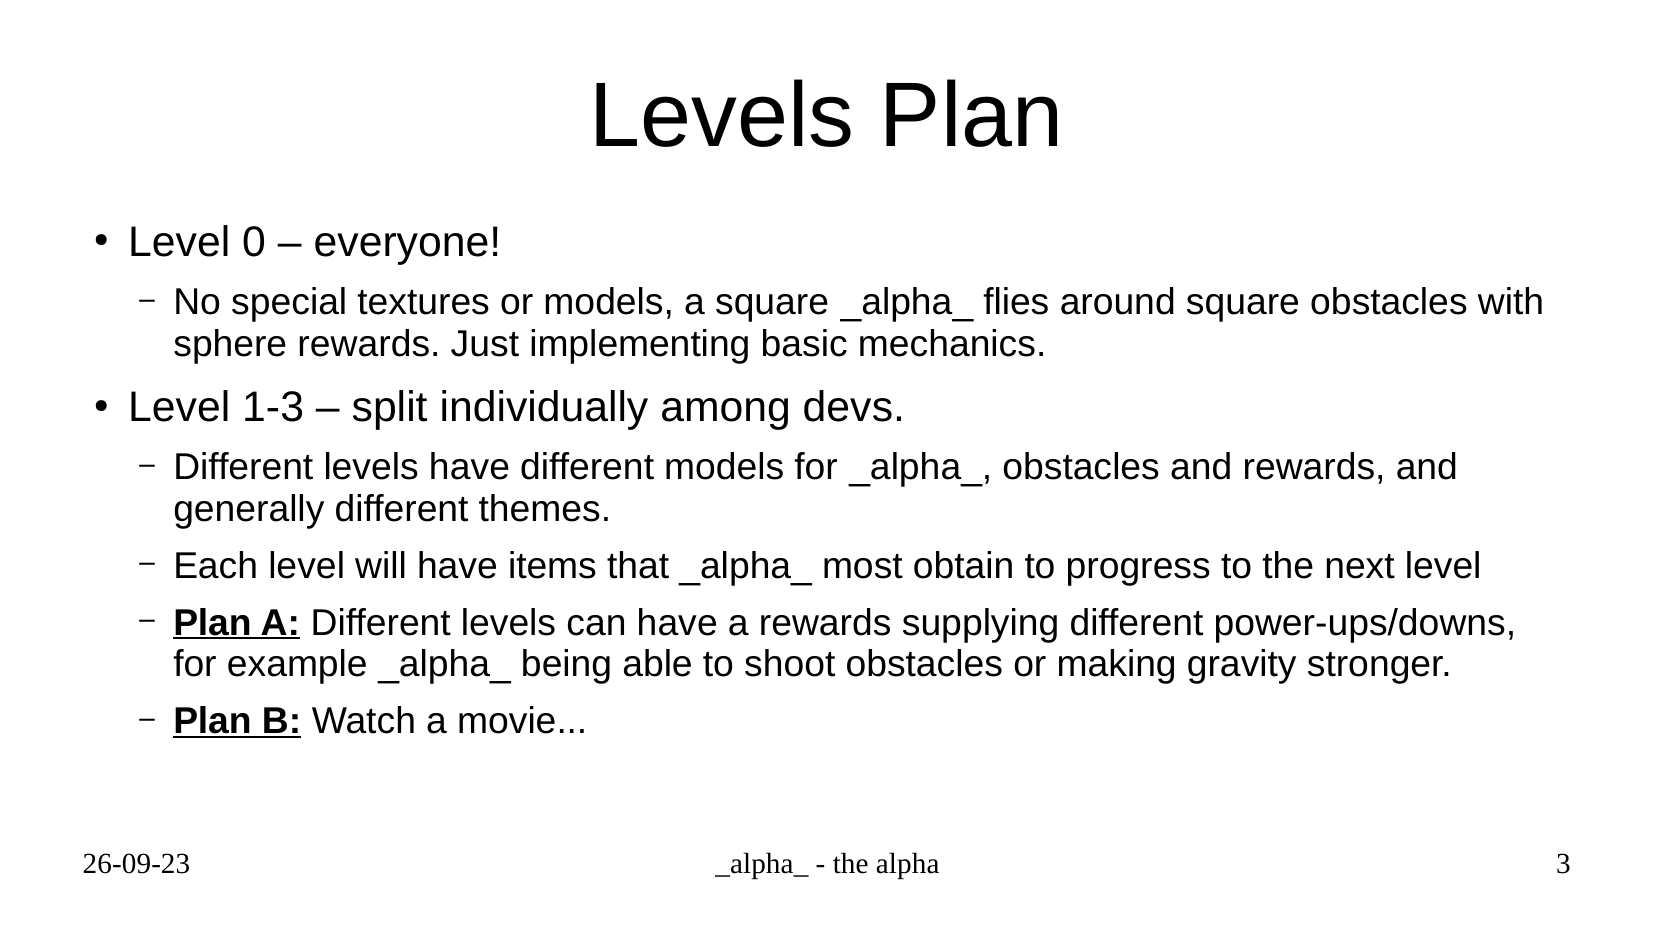

# Levels Plan
Level 0 – everyone!
No special textures or models, a square _alpha_ flies around square obstacles with sphere rewards. Just implementing basic mechanics.
Level 1-3 – split individually among devs.
Different levels have different models for _alpha_, obstacles and rewards, and generally different themes.
Each level will have items that _alpha_ most obtain to progress to the next level
Plan A: Different levels can have a rewards supplying different power-ups/downs, for example _alpha_ being able to shoot obstacles or making gravity stronger.
Plan B: Watch a movie...
_alpha_ - the alpha
3